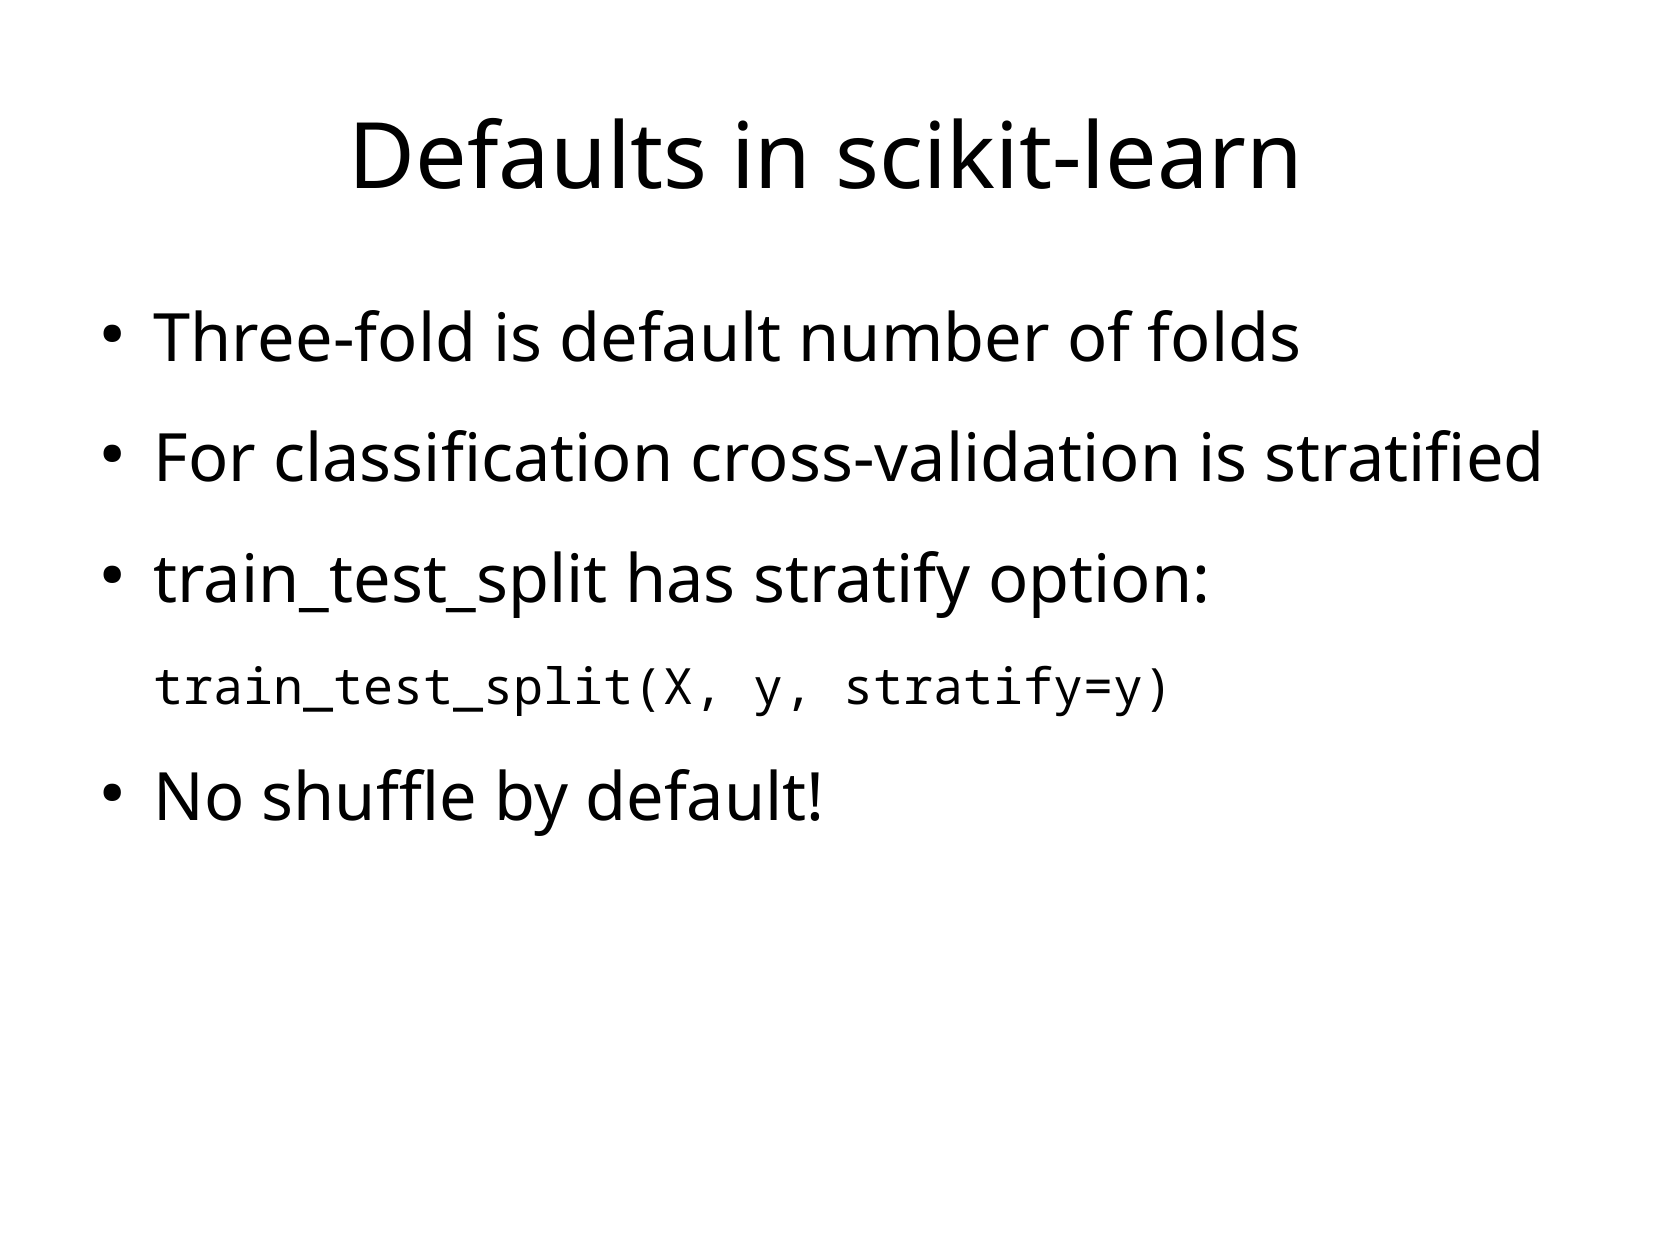

# Defaults in scikit-learn
Three-fold is default number of folds
For classification cross-validation is stratified
train_test_split has stratify option:
train_test_split(X, y, stratify=y)
No shuffle by default!